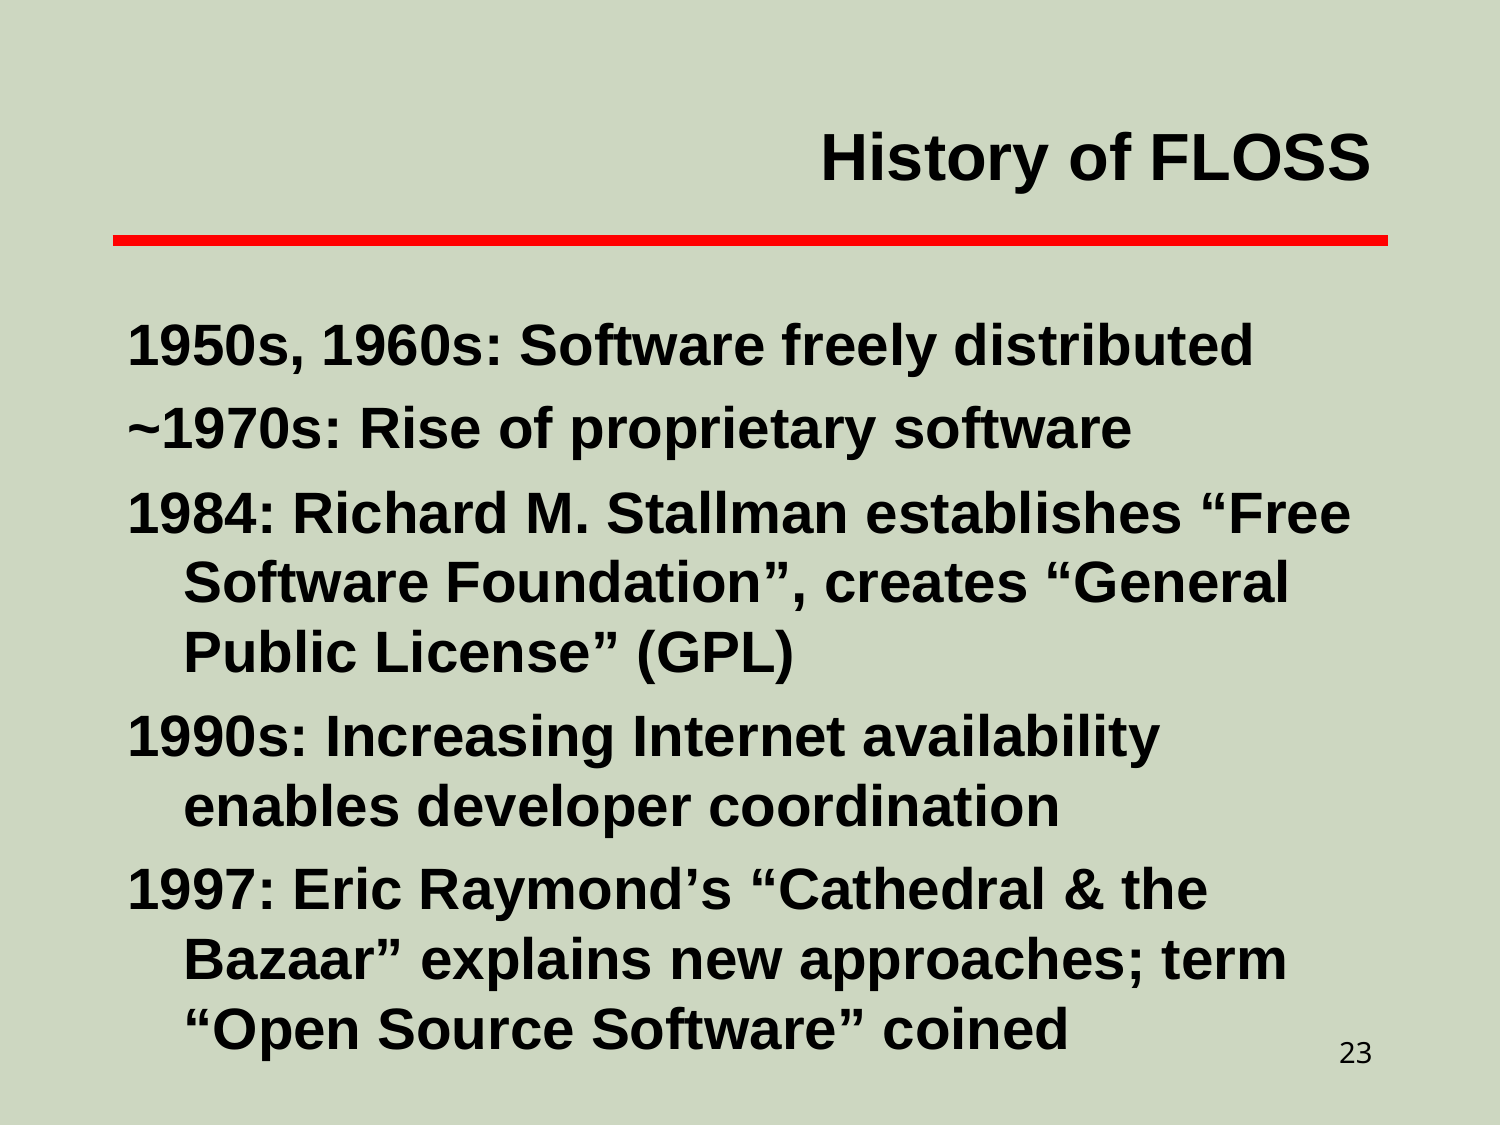

# History of FLOSS
1950s, 1960s: Software freely distributed
~1970s: Rise of proprietary software
1984: Richard M. Stallman establishes “Free Software Foundation”, creates “General Public License” (GPL)
1990s: Increasing Internet availability enables developer coordination
1997: Eric Raymond’s “Cathedral & the Bazaar” explains new approaches; term “Open Source Software” coined